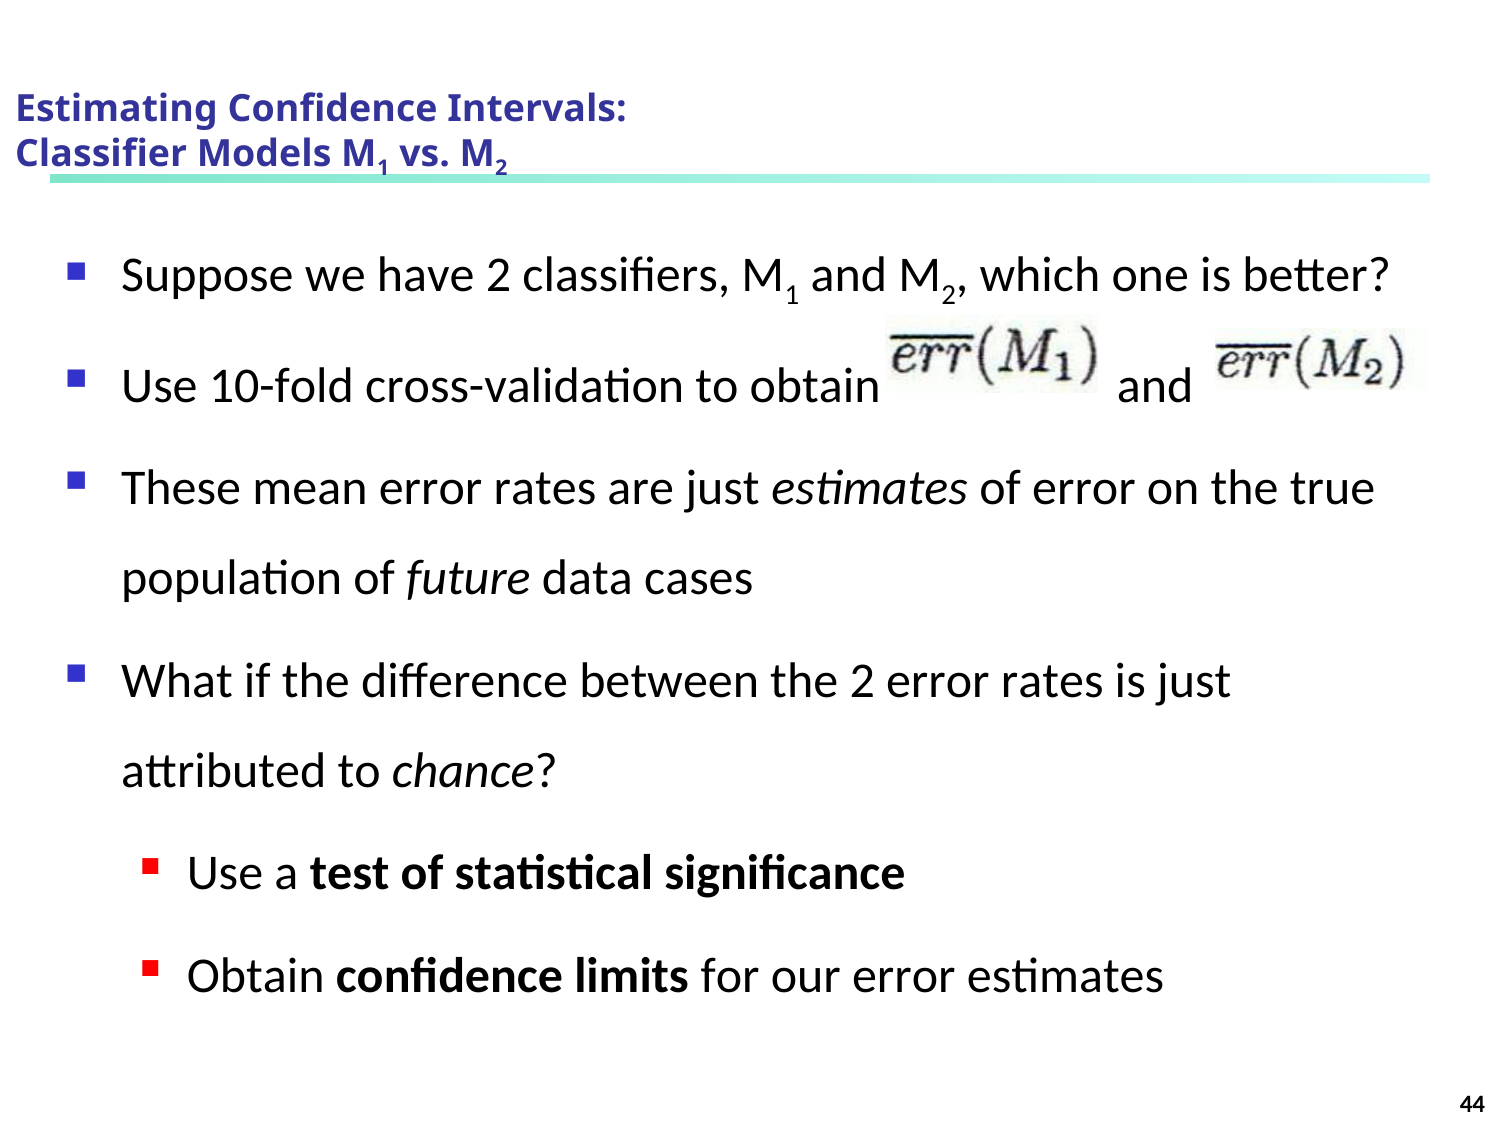

# Estimating Confidence Intervals: Classifier Models M1 vs. M2
Suppose we have 2 classifiers, M1 and M2, which one is better?
Use 10-fold cross-validation to obtain and
These mean error rates are just estimates of error on the true population of future data cases
What if the difference between the 2 error rates is just attributed to chance?
Use a test of statistical significance
Obtain confidence limits for our error estimates